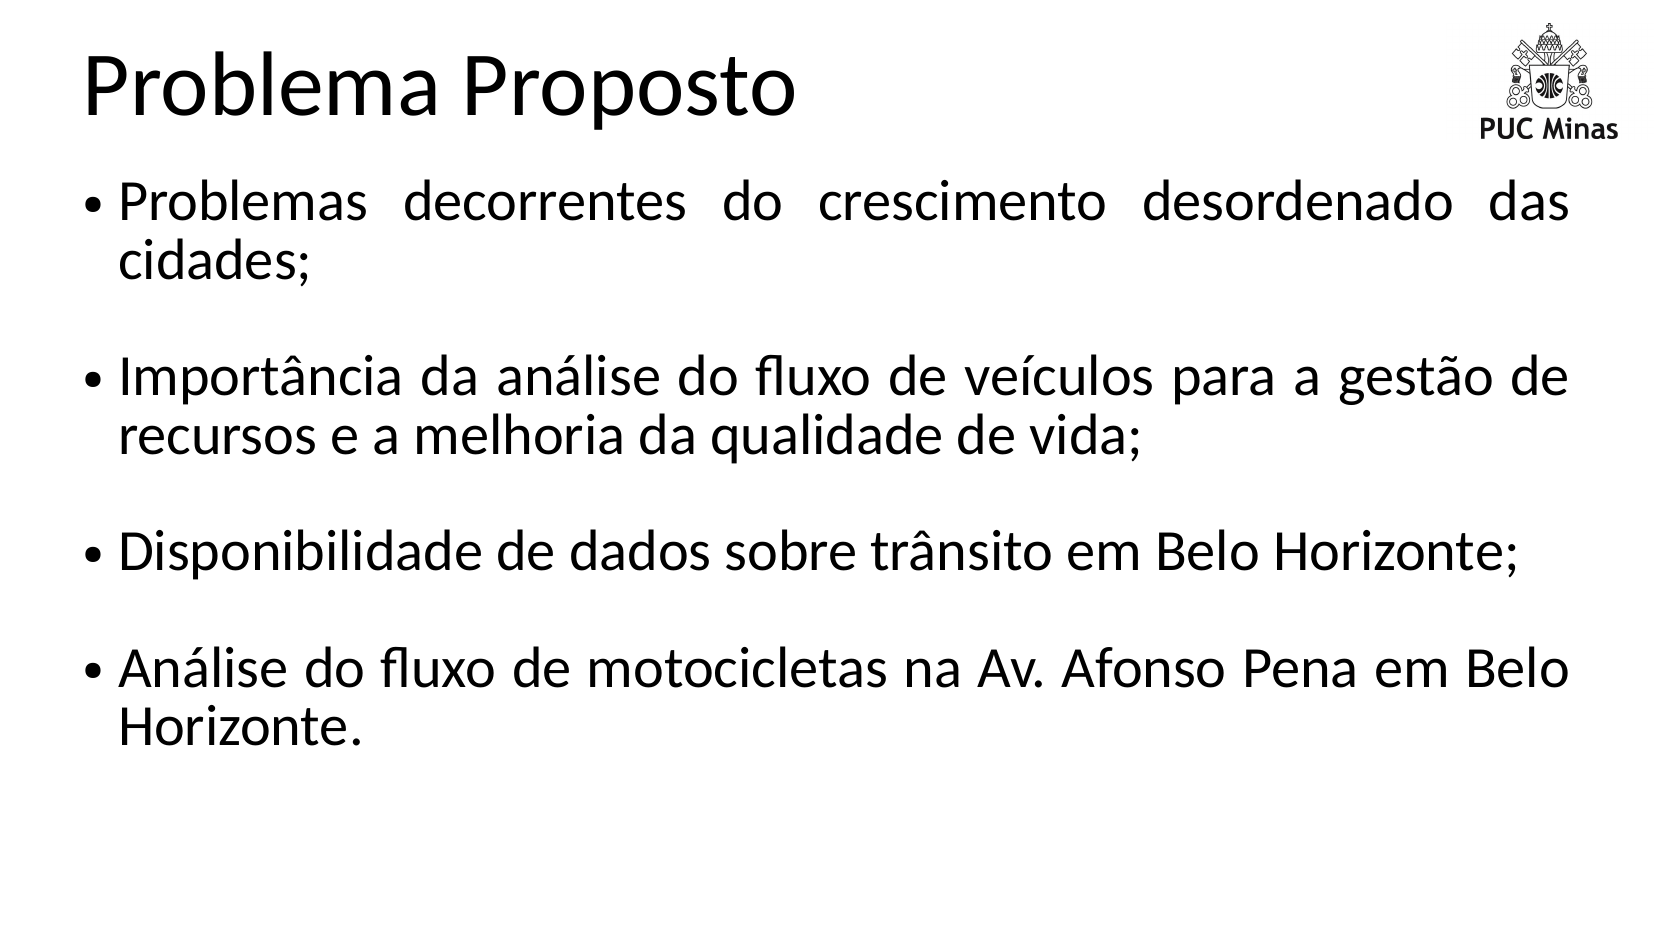

# Problema Proposto
Problemas decorrentes do crescimento desordenado das cidades;
Importância da análise do fluxo de veículos para a gestão de recursos e a melhoria da qualidade de vida;
Disponibilidade de dados sobre trânsito em Belo Horizonte;
Análise do fluxo de motocicletas na Av. Afonso Pena em Belo Horizonte.